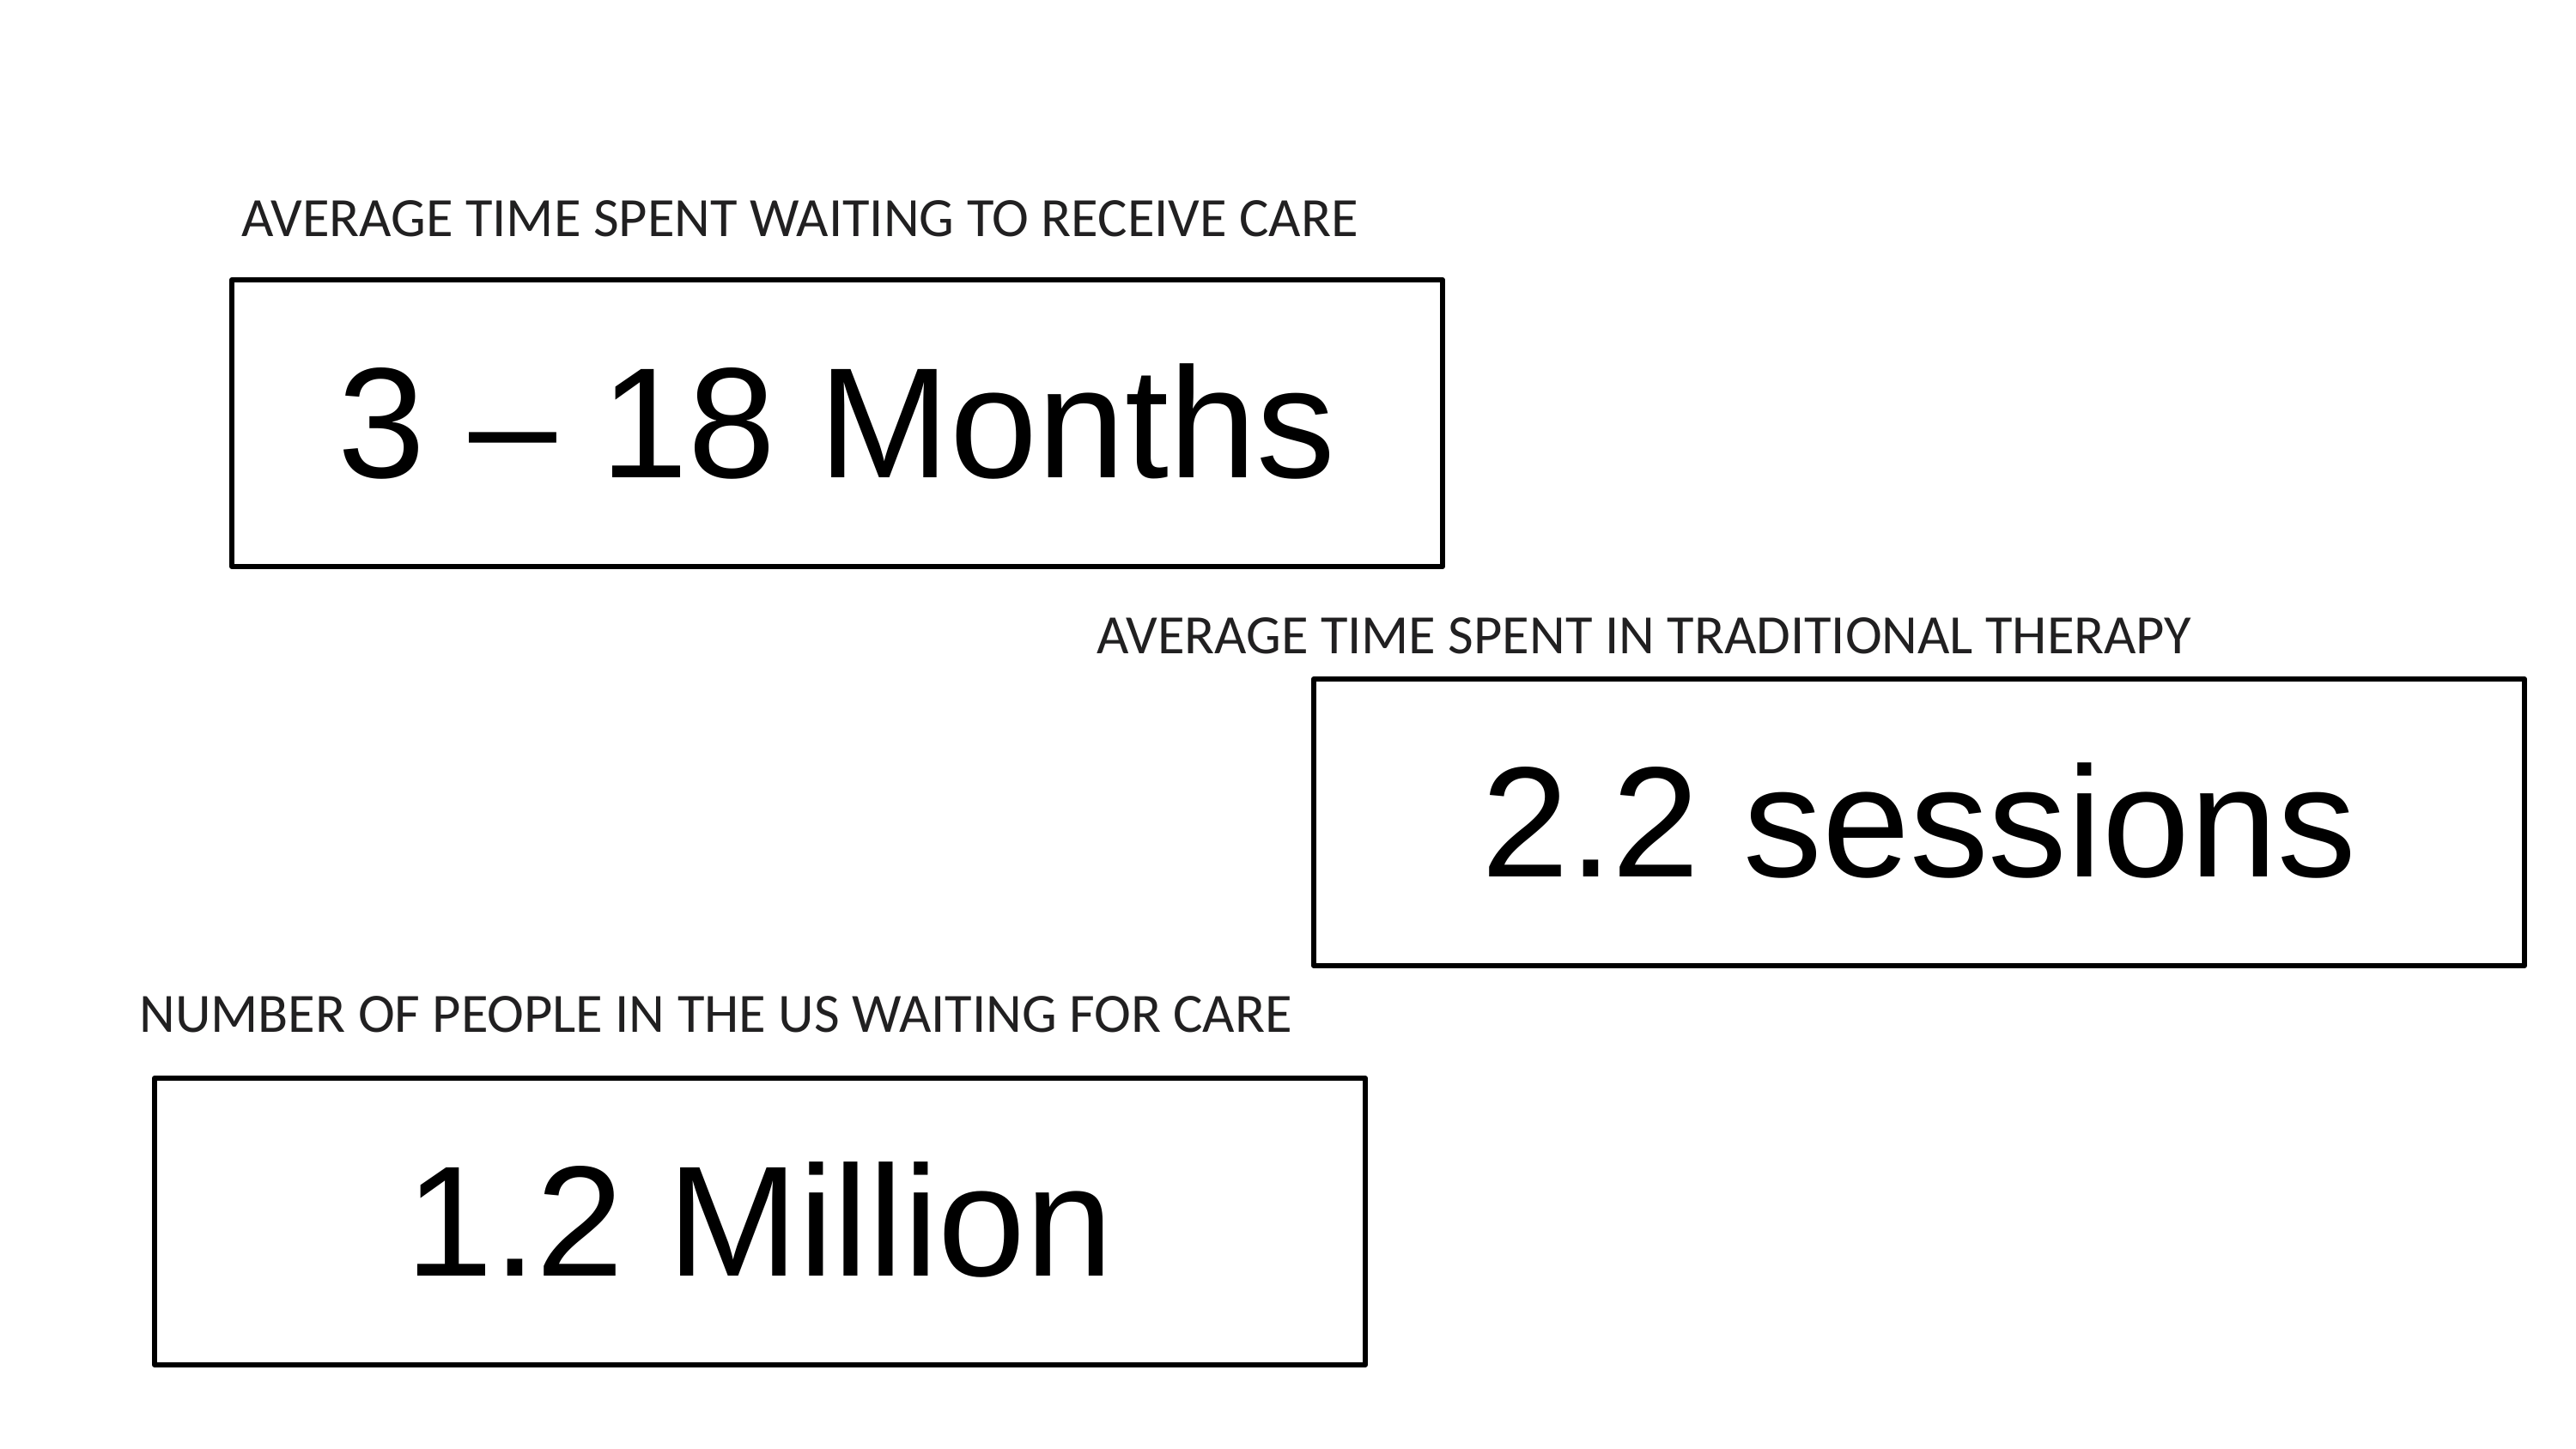

AVERAGE TIME SPENT WAITING TO RECEIVE CARE
3 – 18 Months
AVERAGE TIME SPENT IN TRADITIONAL THERAPY
2.2 sessions
NUMBER OF PEOPLE IN THE US WAITING FOR CARE
1.2 Million